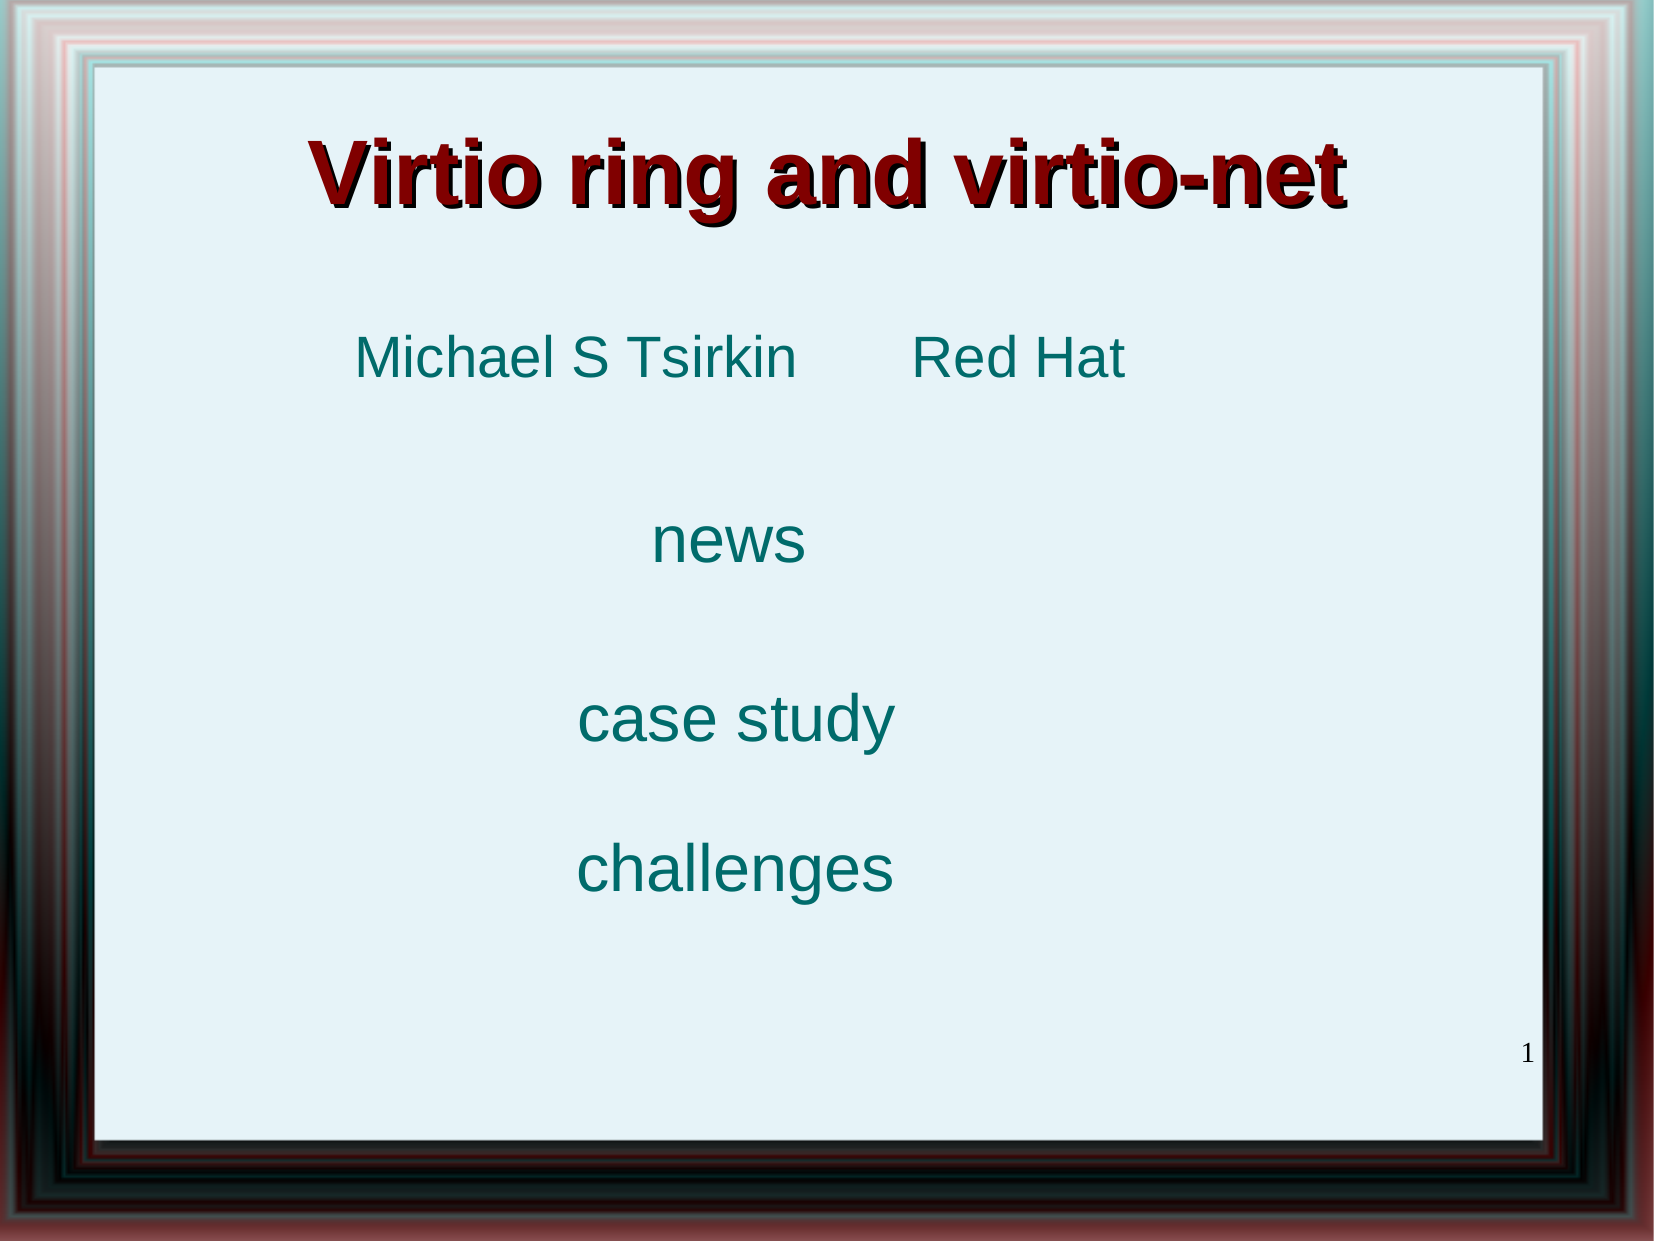

# Virtio ring and virtio-net
Michael S Tsirkin Red Hat
 news
 case study
 challenges
1